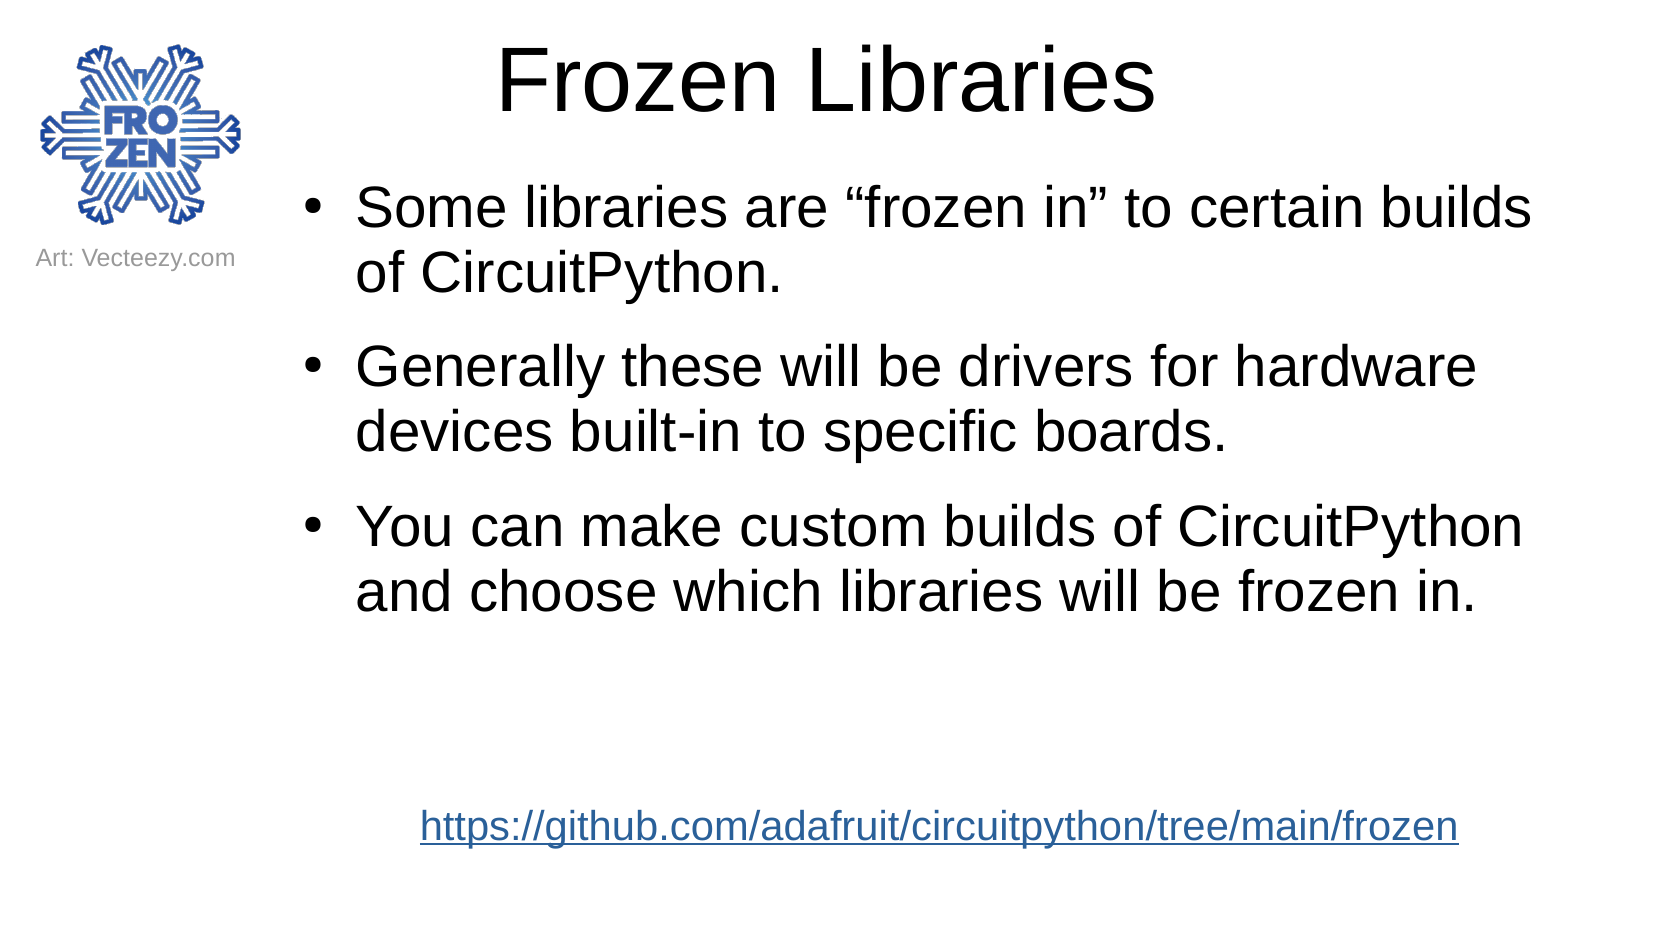

# Frozen Libraries
Some libraries are “frozen in” to certain builds of CircuitPython.
Generally these will be drivers for hardware devices built-in to specific boards.
You can make custom builds of CircuitPython and choose which libraries will be frozen in.
Art: Vecteezy.com
https://github.com/adafruit/circuitpython/tree/main/frozen